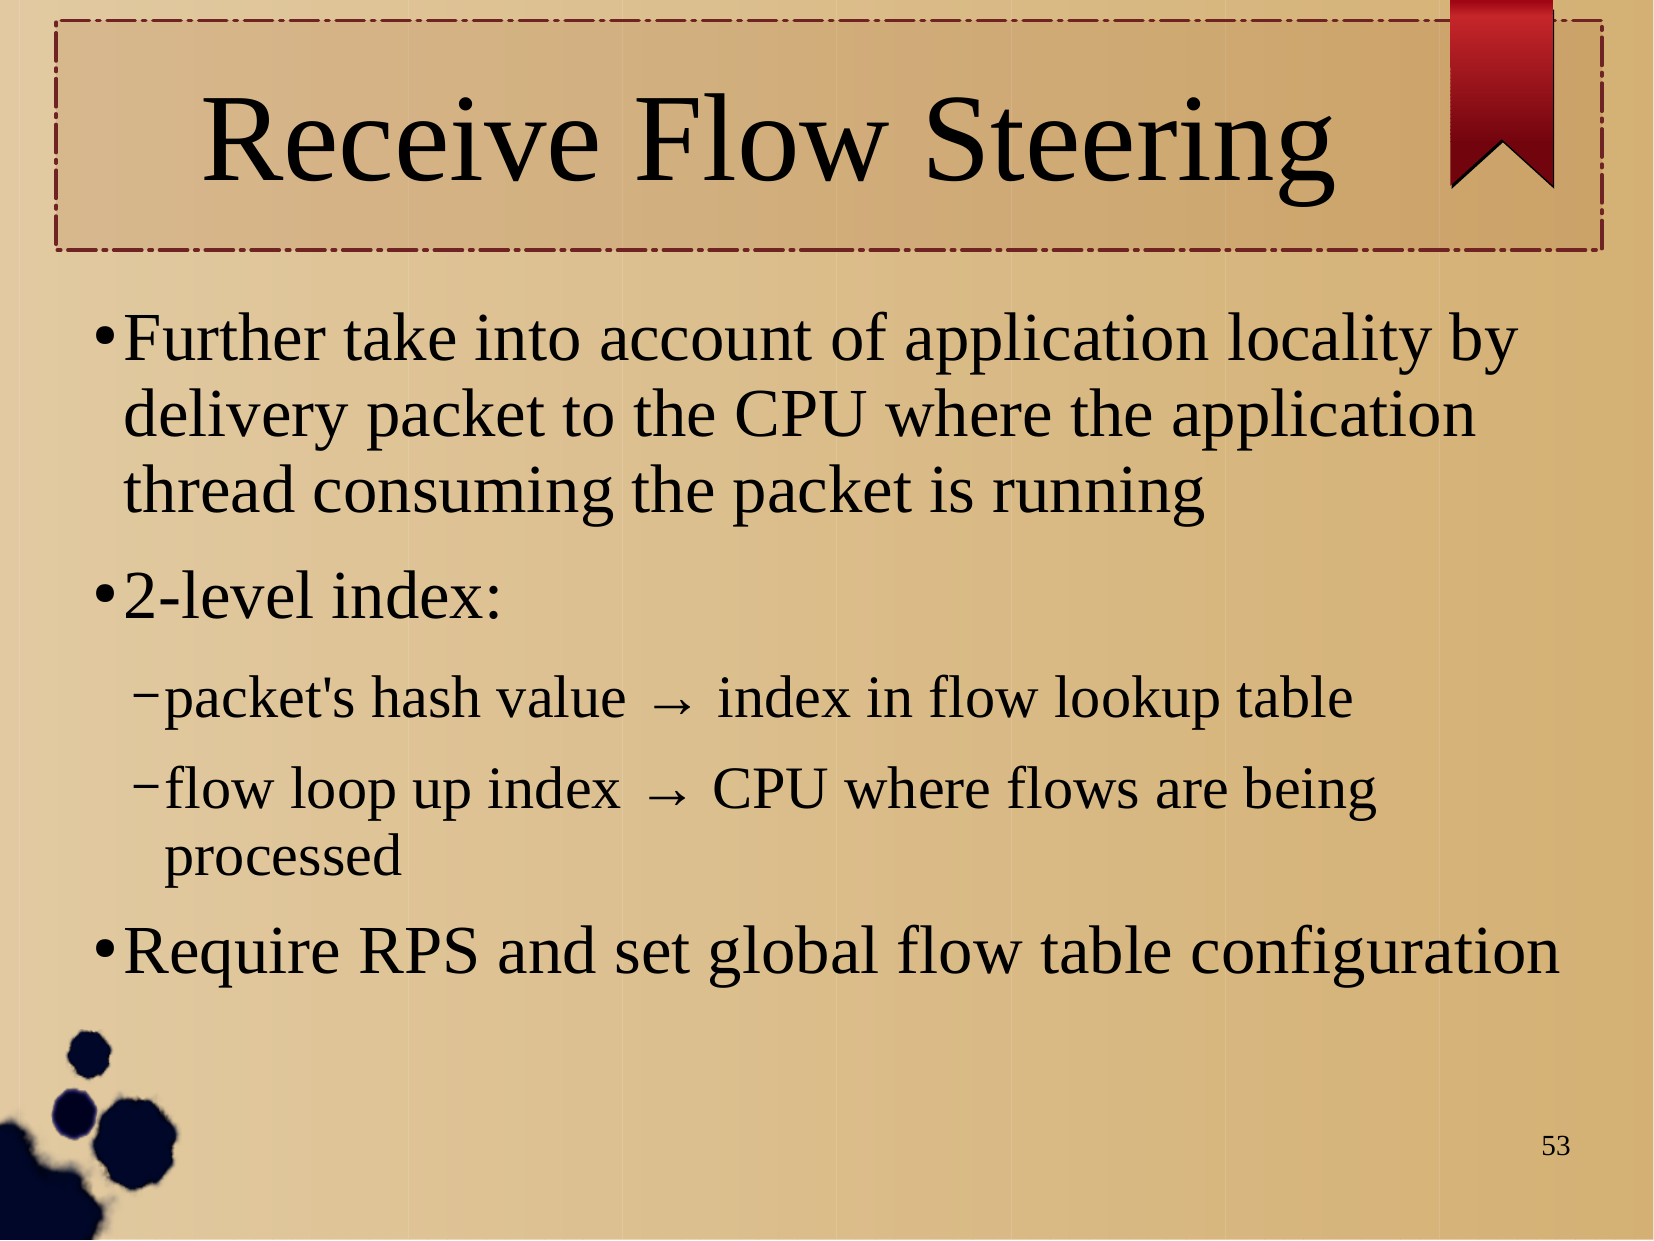

# Receive Flow Steering
Further take into account of application locality by delivery packet to the CPU where the application thread consuming the packet is running
2-level index:
packet's hash value → index in flow lookup table
flow loop up index → CPU where flows are being processed
Require RPS and set global flow table configuration
53